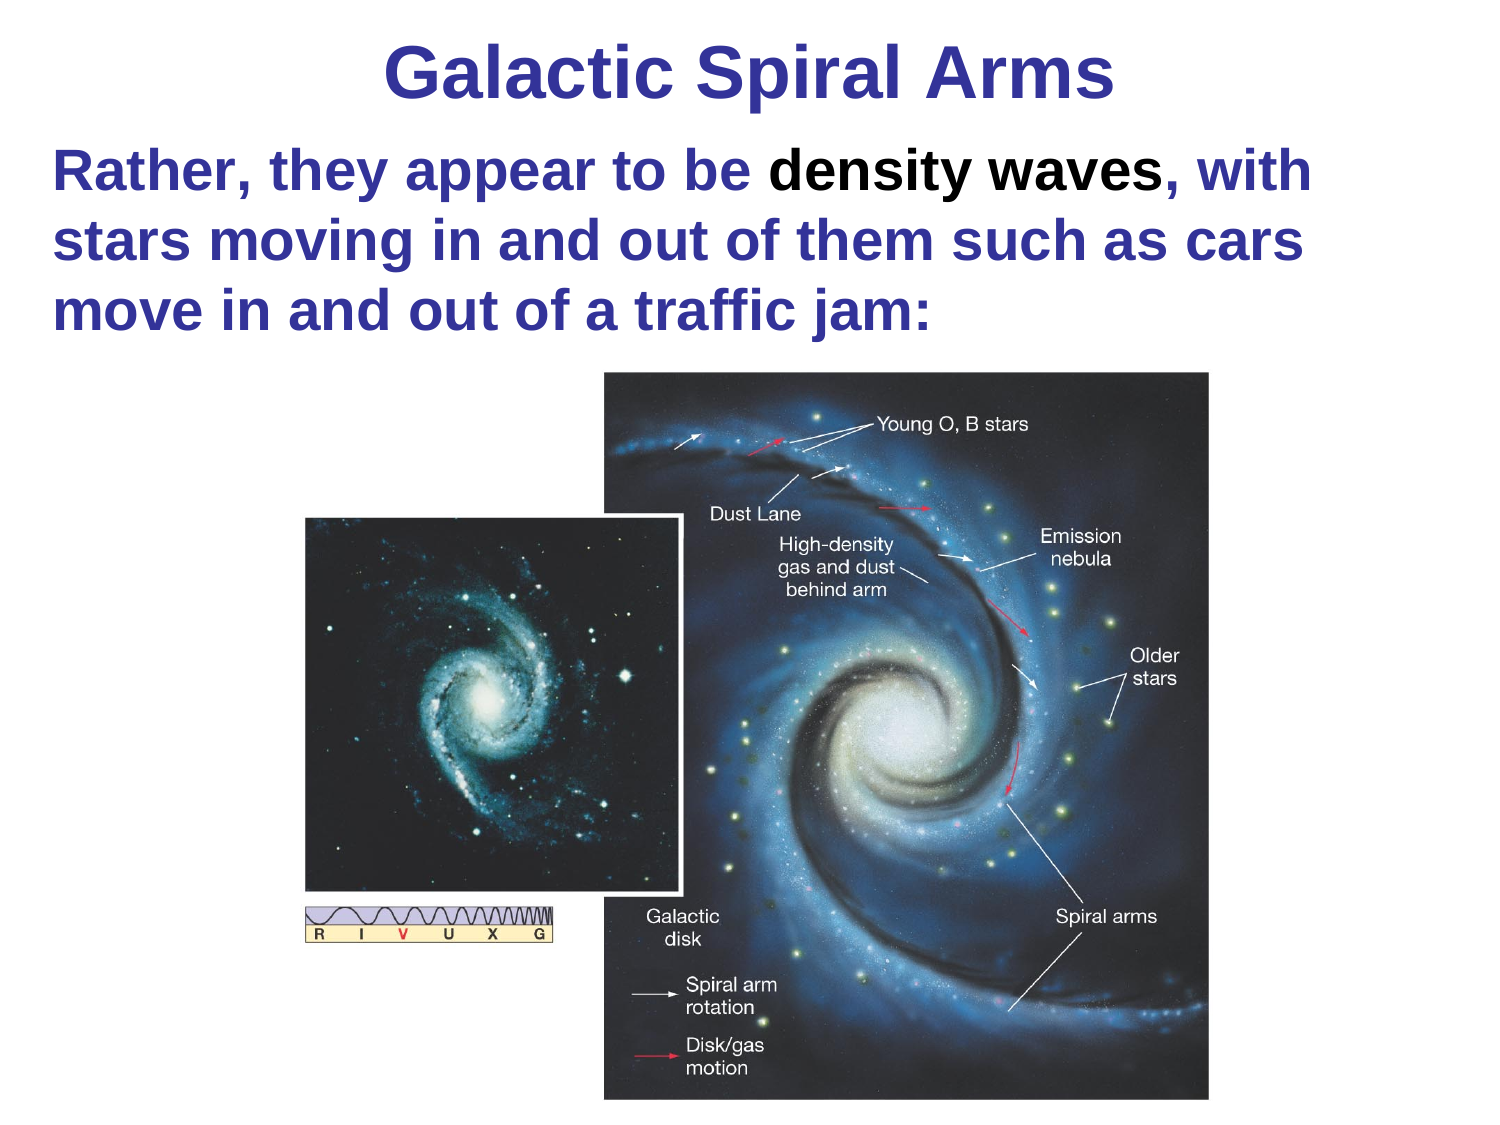

# Galactic Spiral Arms
Rather, they appear to be density waves, with stars moving in and out of them such as cars move in and out of a traffic jam: